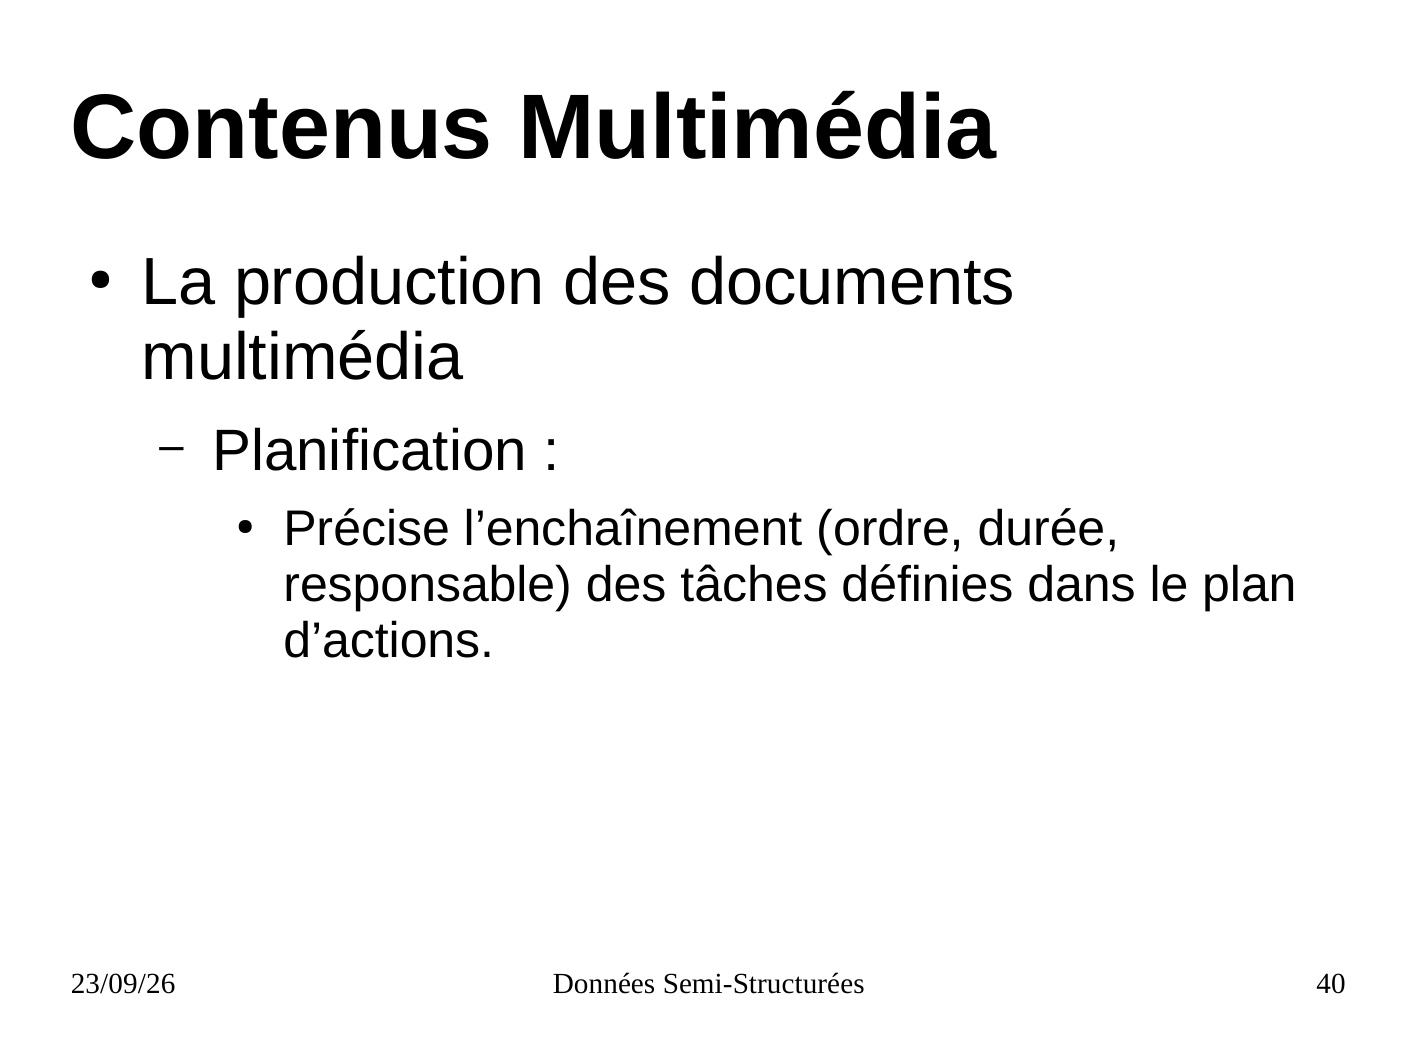

# Contenus Multimédia
La production des documents multimédia
Planification :
Précise l’enchaînement (ordre, durée, responsable) des tâches définies dans le plan d’actions.
Données Semi-Structurées
40